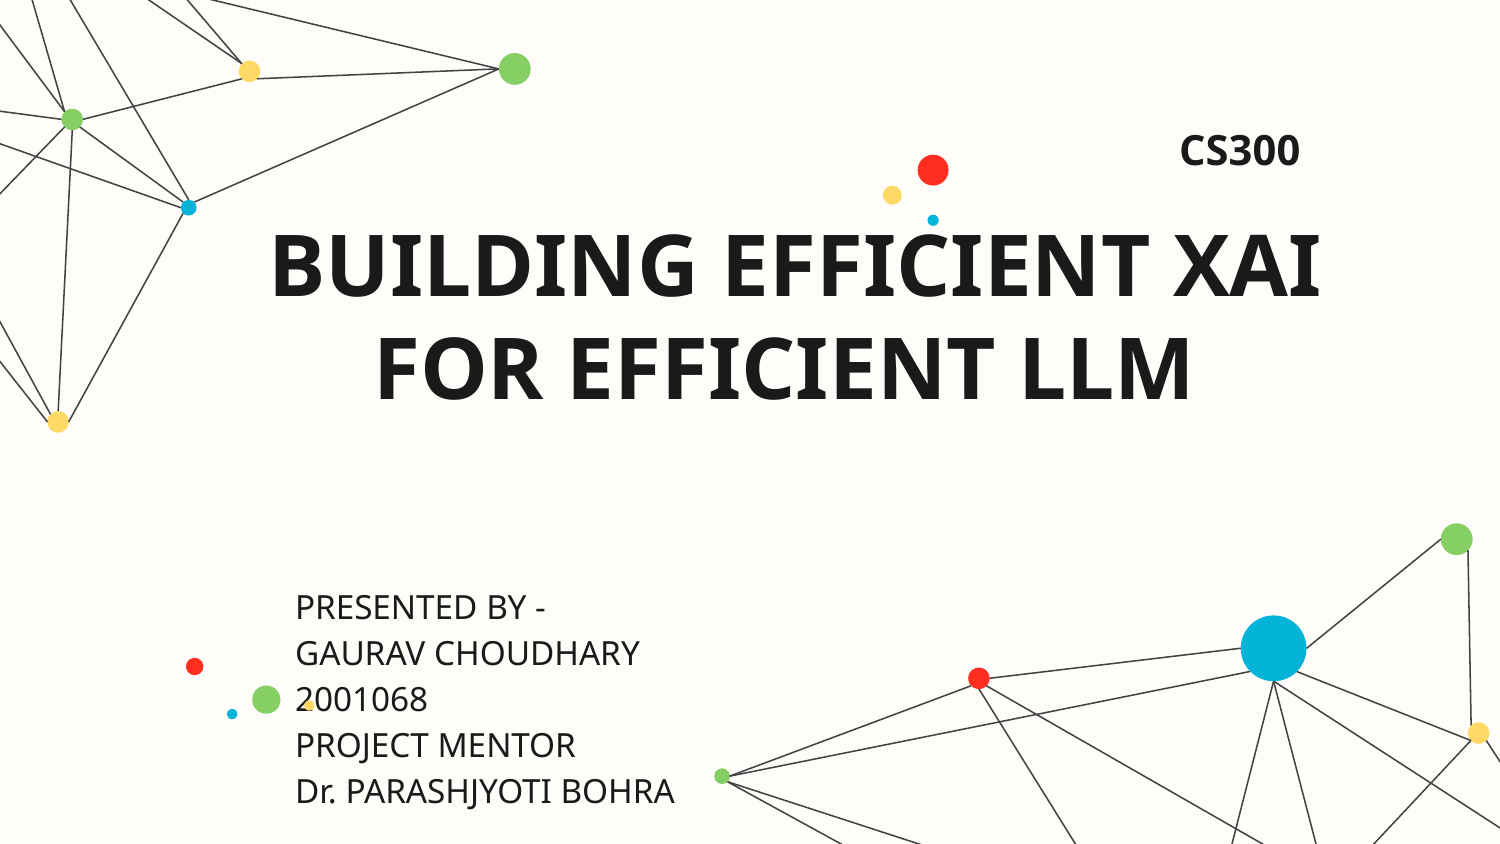

CS300
# BUILDING EFFICIENT XAI FOR EFFICIENT LLM
PRESENTED BY -
GAURAV CHOUDHARY
2001068
PROJECT MENTOR
Dr. PARASHJYOTI BOHRA